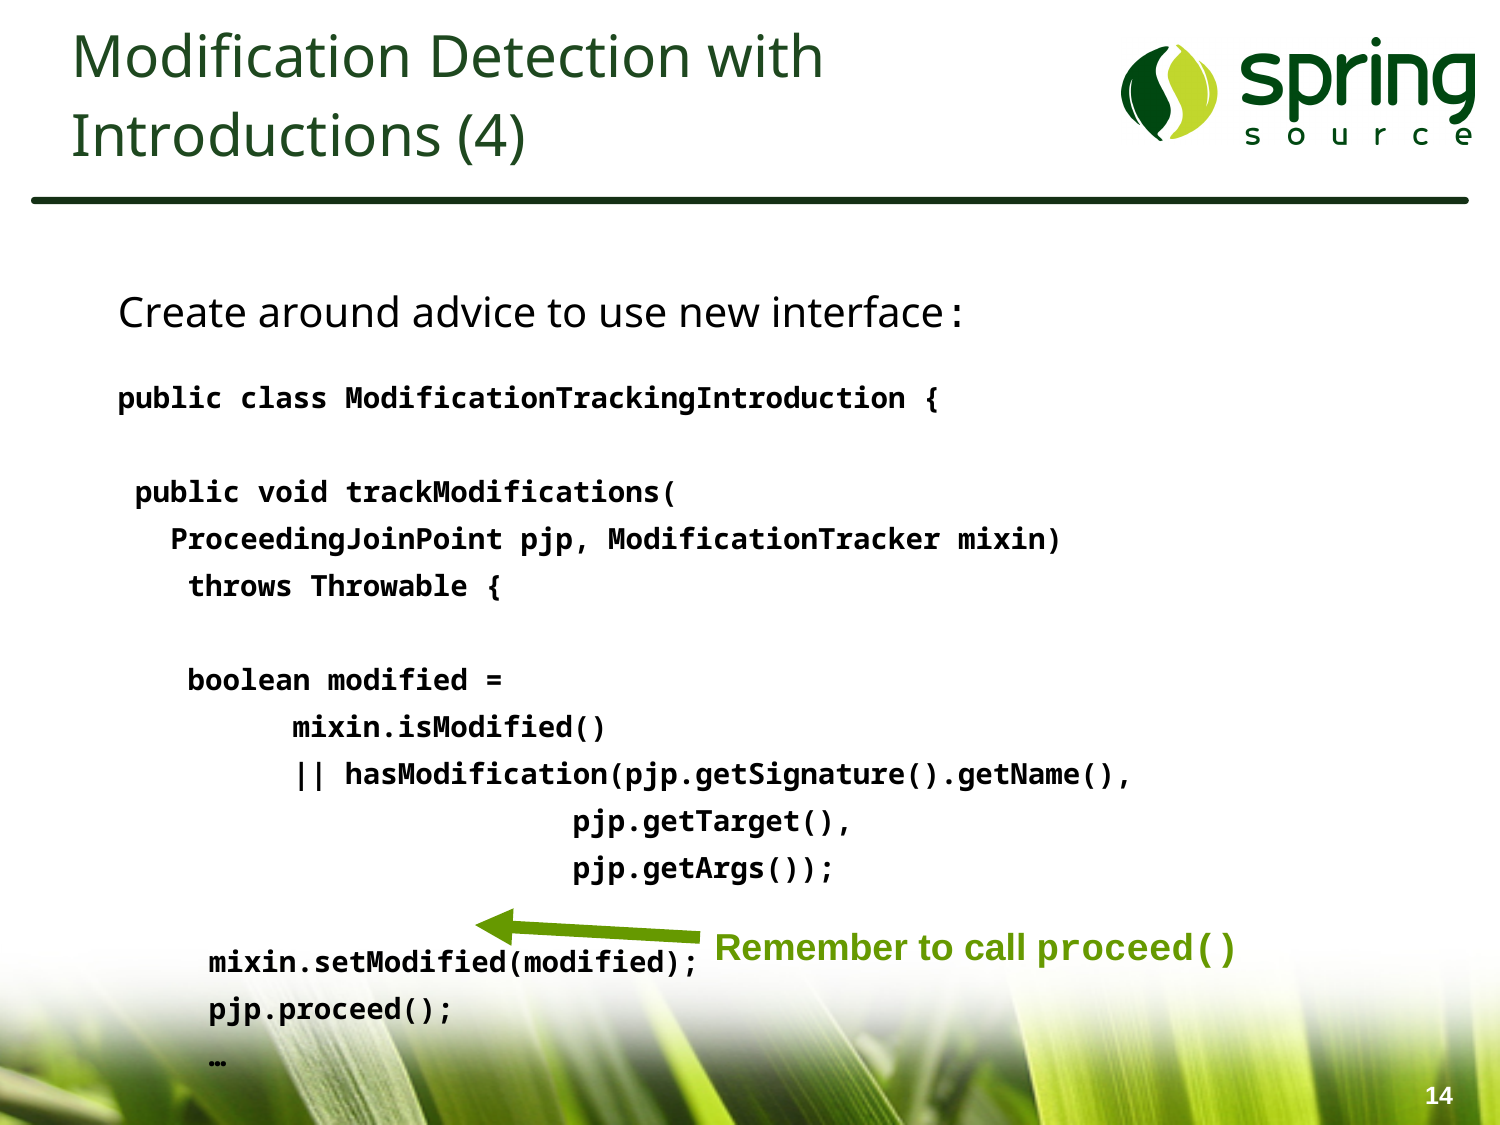

# Modification Detection with Introductions (4)
Create around advice to use new interface:
public class ModificationTrackingIntroduction {
 public void trackModifications(
 ProceedingJoinPoint pjp, ModificationTracker mixin)
 throws Throwable {
 boolean modified =
 mixin.isModified()
 || hasModification(pjp.getSignature().getName(),
 pjp.getTarget(),
 pjp.getArgs());
	 mixin.setModified(modified);
	 pjp.proceed();
	 …
Remember to call proceed()